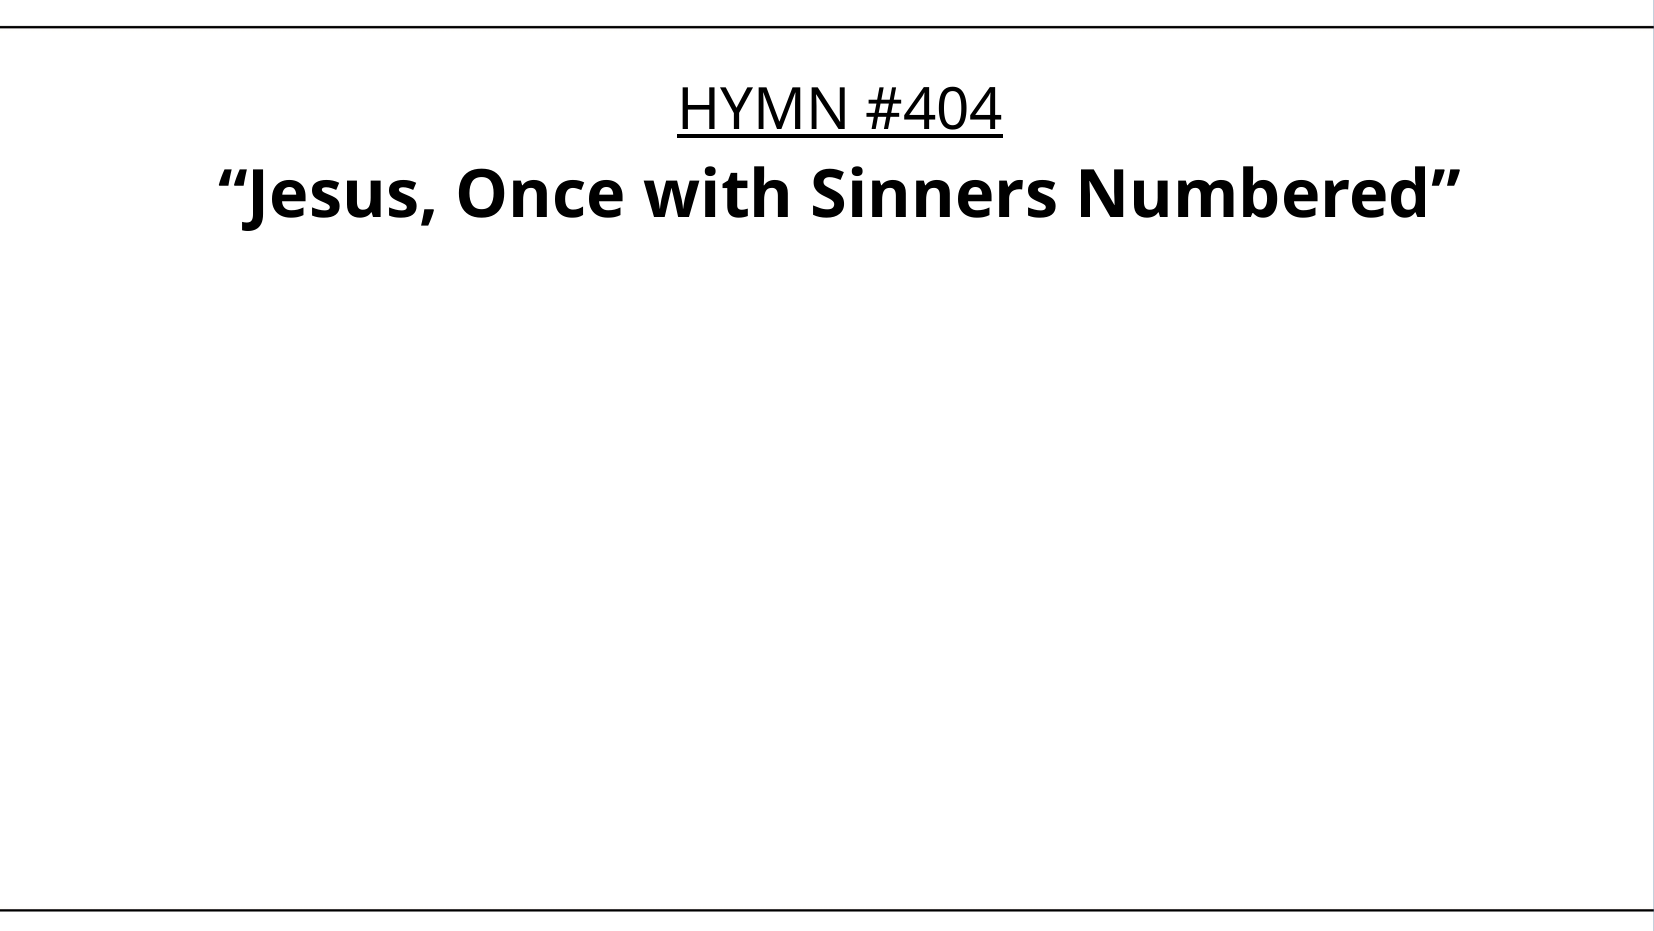

HYMN #404
“Jesus, Once with Sinners Numbered”